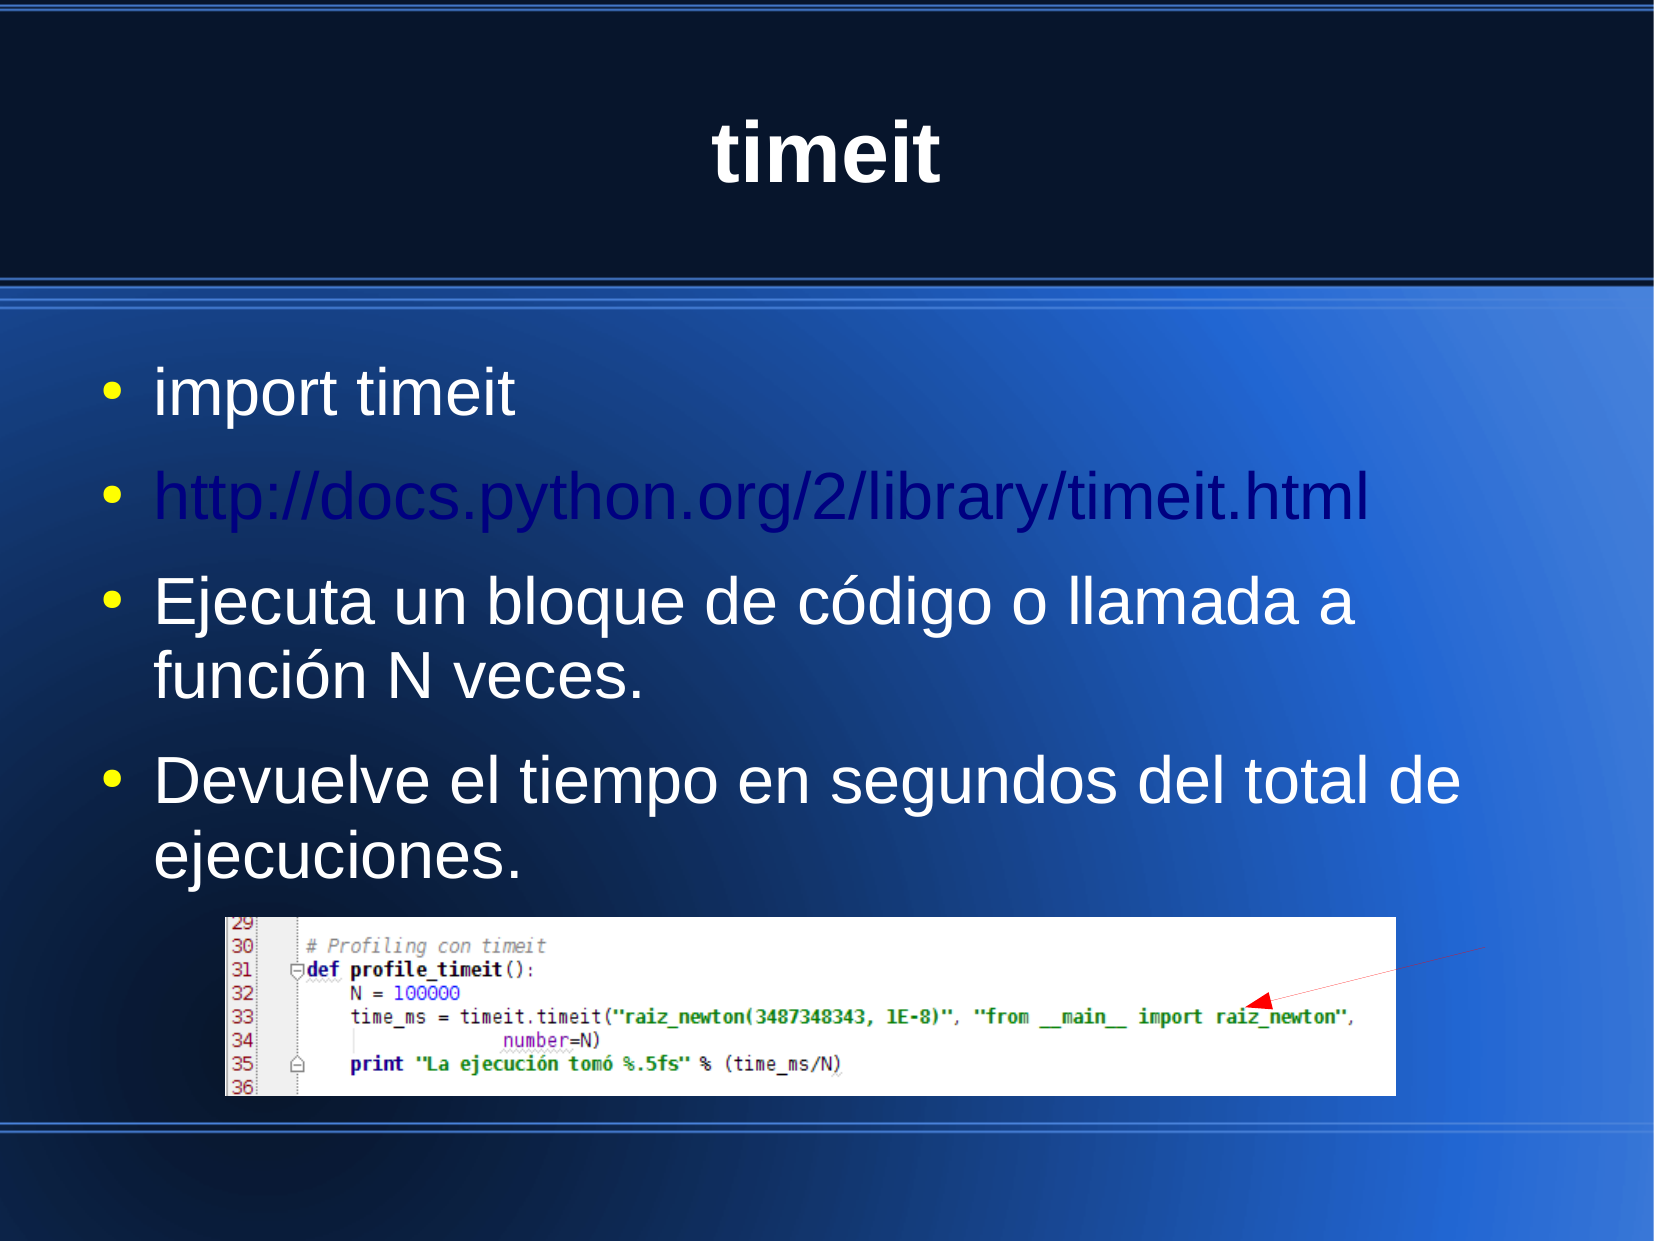

# timeit
import timeit
http://docs.python.org/2/library/timeit.html
Ejecuta un bloque de código o llamada a función N veces.
Devuelve el tiempo en segundos del total de ejecuciones.